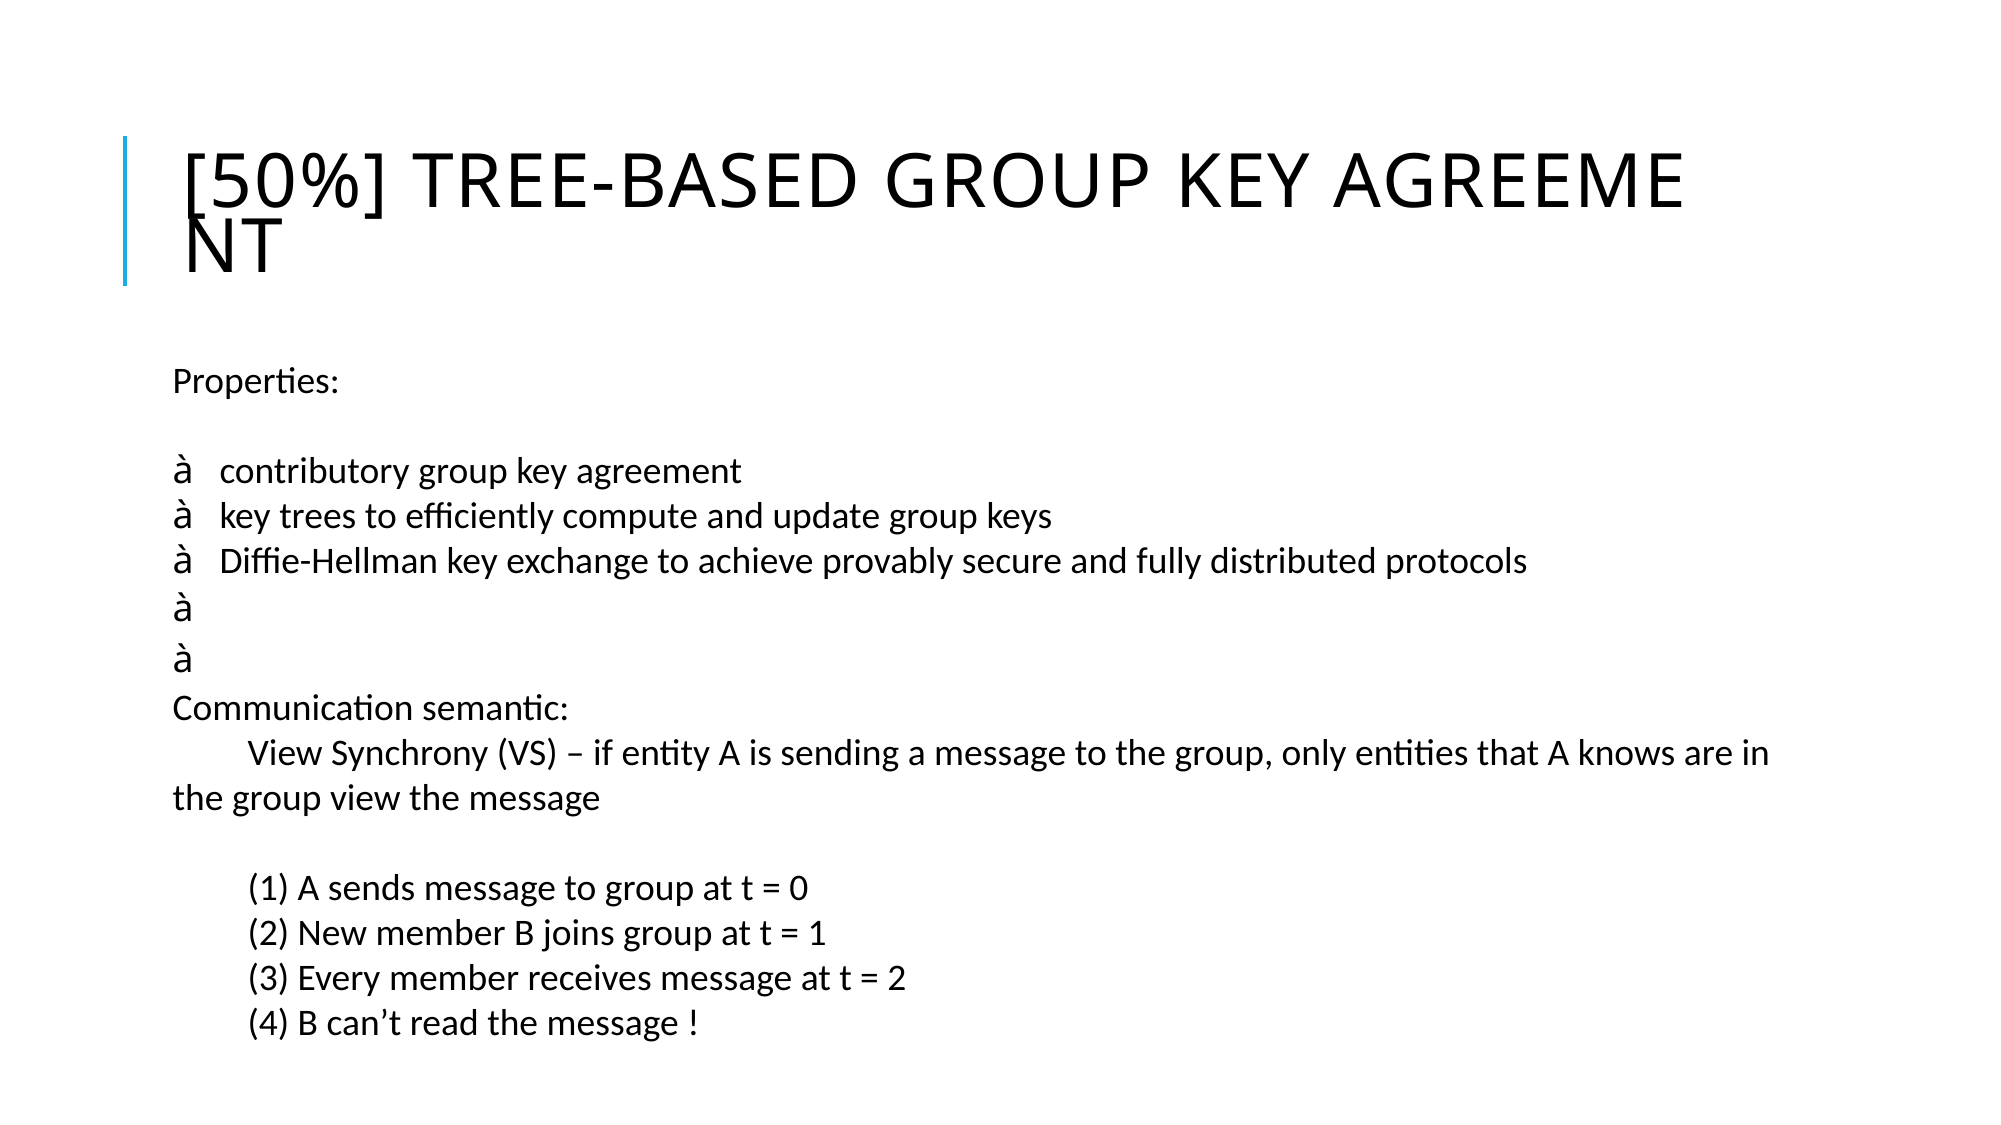

# [50%] Tree-based Group Key Agreement
Properties:
contributory group key agreement
key trees to efficiently compute and update group keys
Diffie-Hellman key exchange to achieve provably secure and fully distributed protocols
Communication semantic:
	View Synchrony (VS) – if entity A is sending a message to the group, only entities that A knows are in the group view the message
	(1) A sends message to group at t = 0
	(2) New member B joins group at t = 1
	(3) Every member receives message at t = 2
	(4) B can’t read the message !